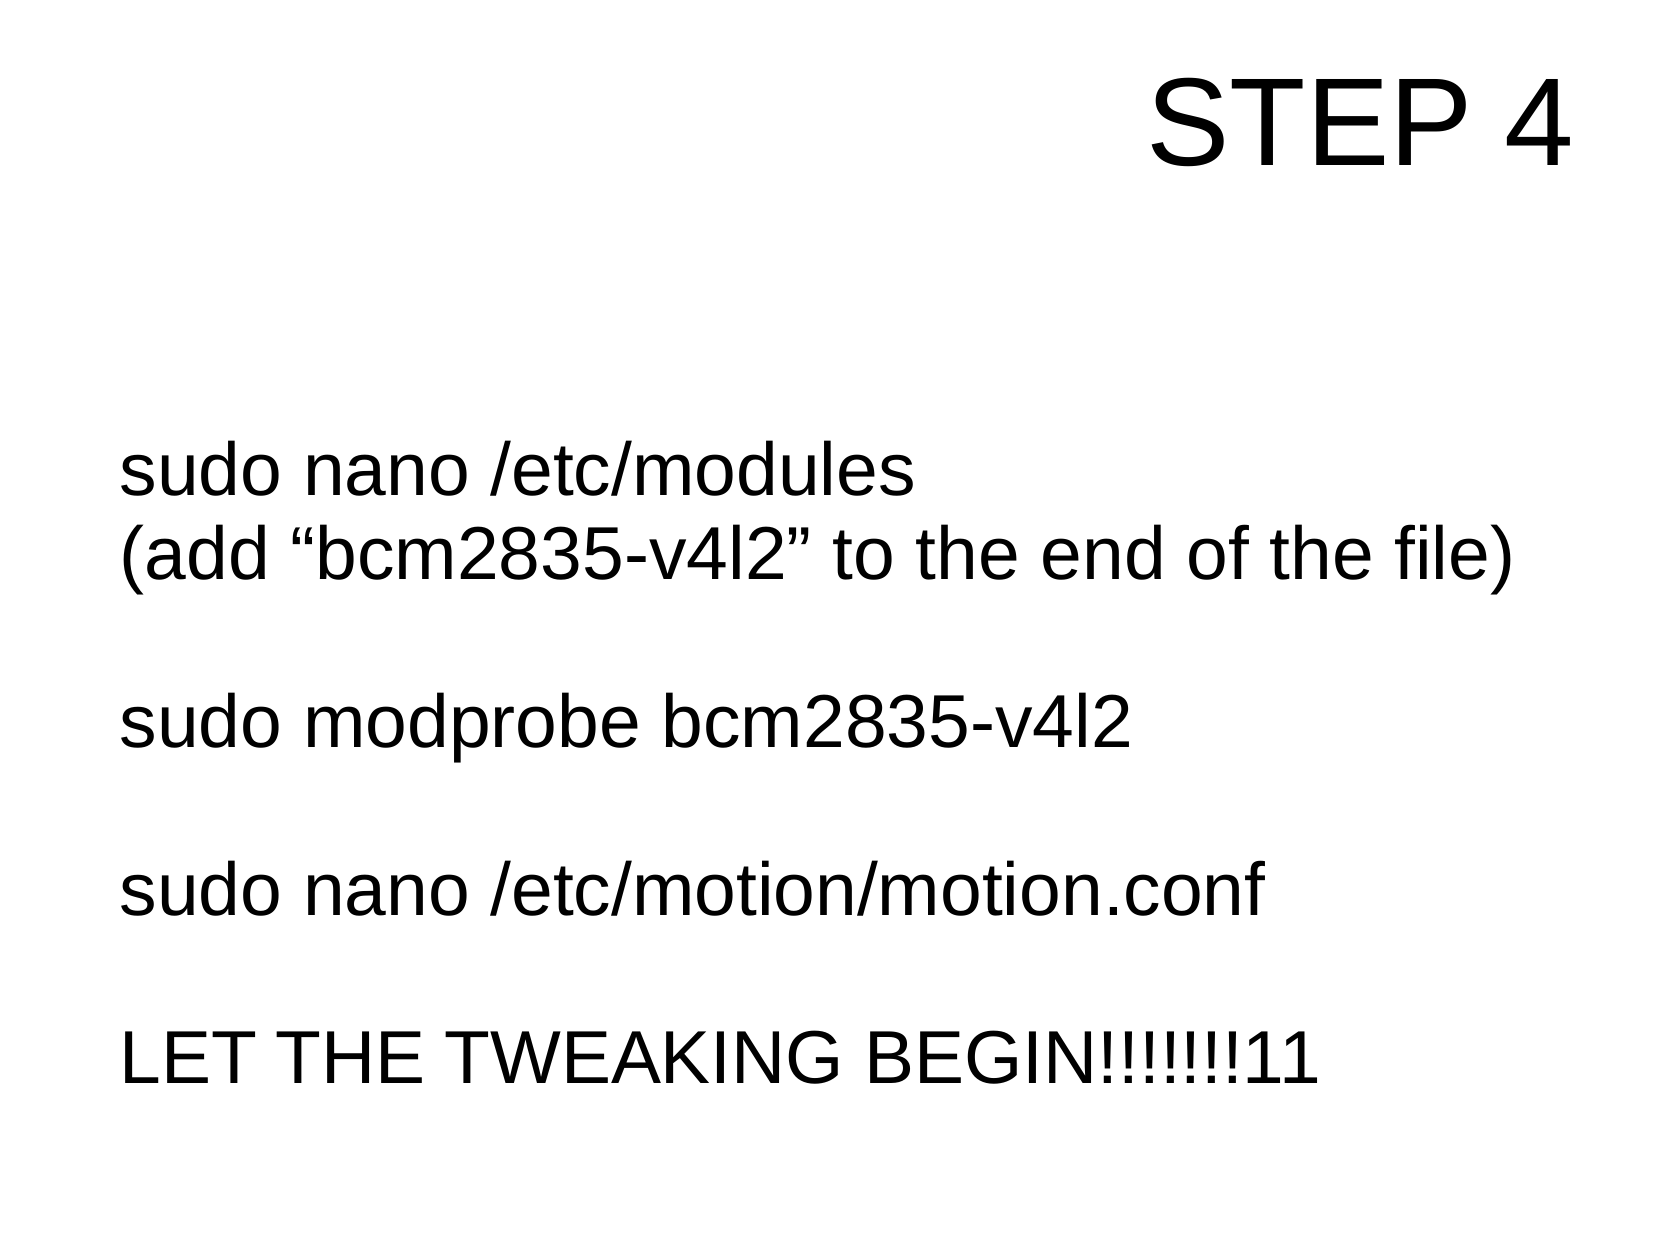

STEP 4
sudo nano /etc/modules
(add “bcm2835-v4l2” to the end of the file)
sudo modprobe bcm2835-v4l2
sudo nano /etc/motion/motion.conf
LET THE TWEAKING BEGIN!!!!!!!11